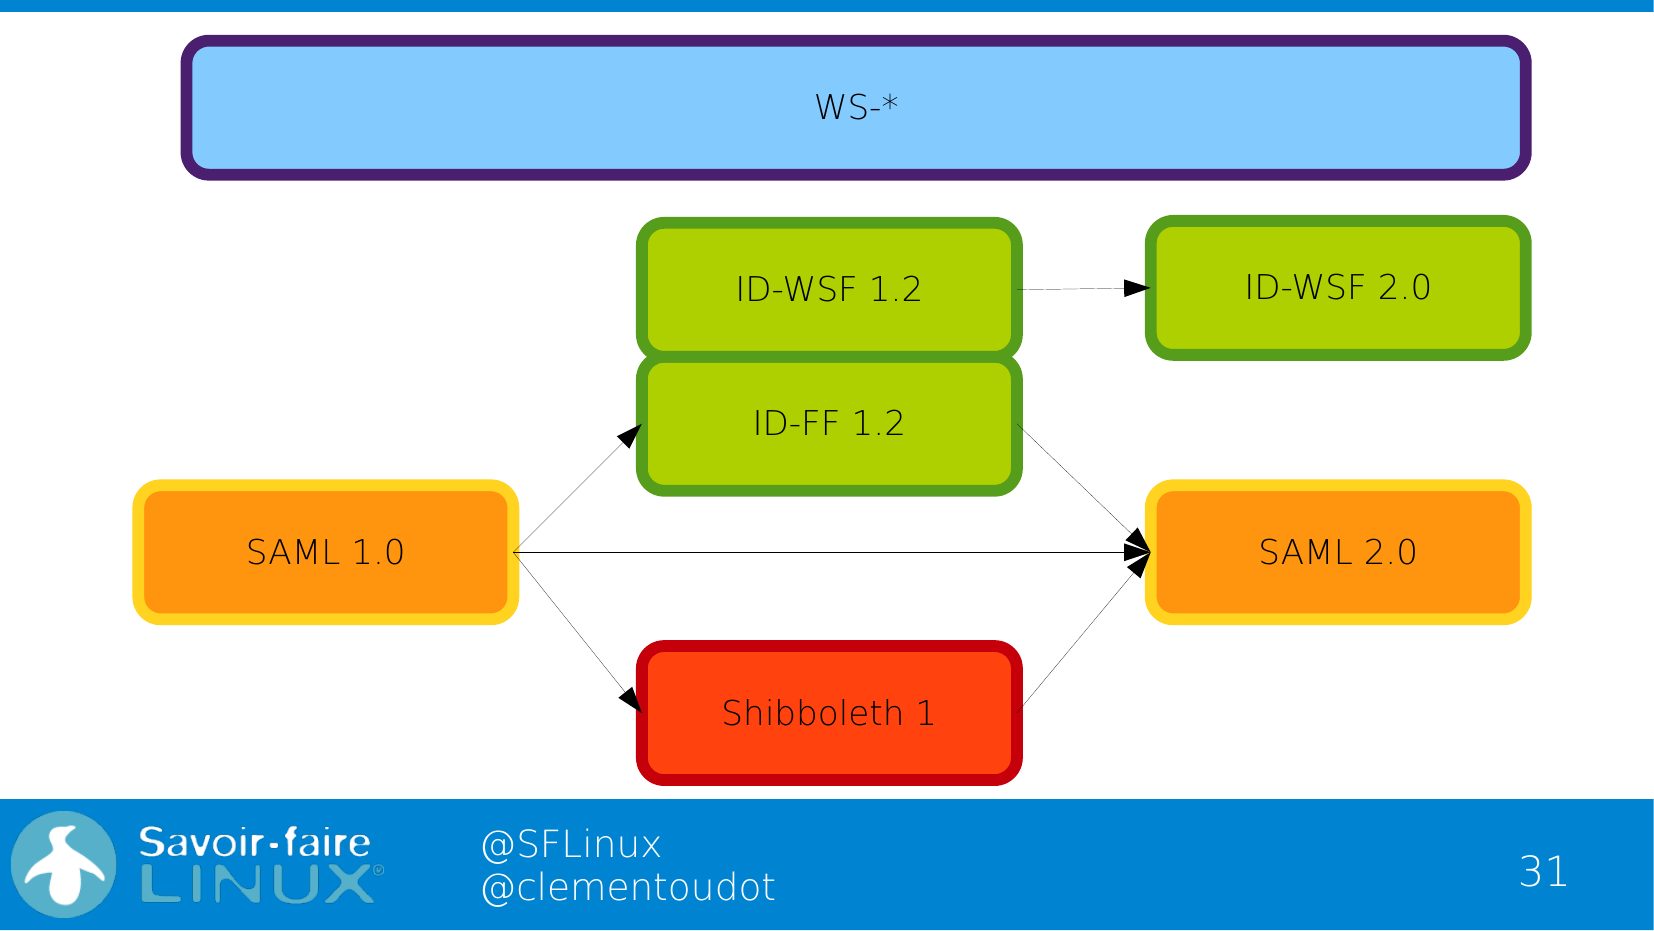

WS-*
ID-WSF 2.0
ID-WSF 1.2
ID-FF 1.2
SAML 1.0
SAML 2.0
Shibboleth 1
31